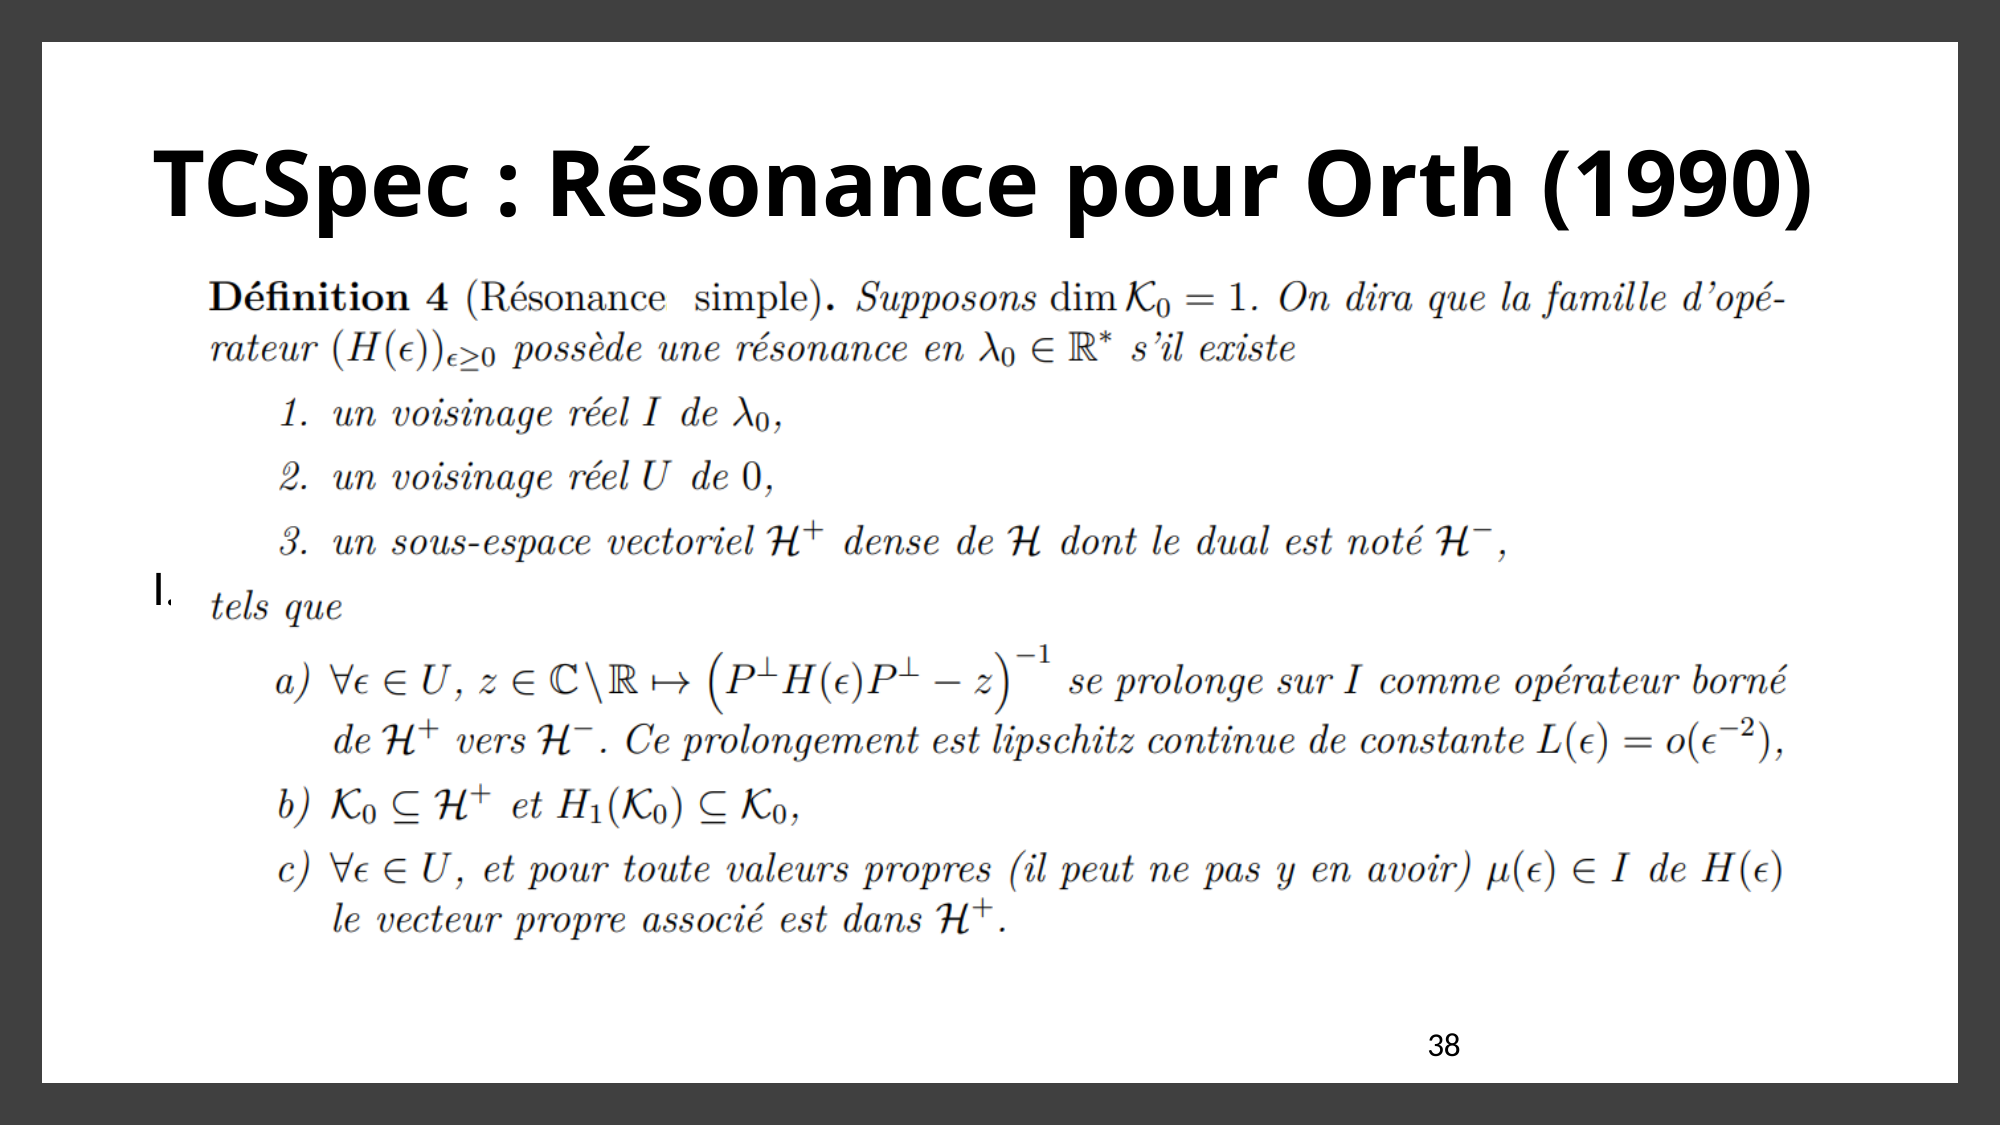

# TCSpec : Résonance pour Orth (1990)